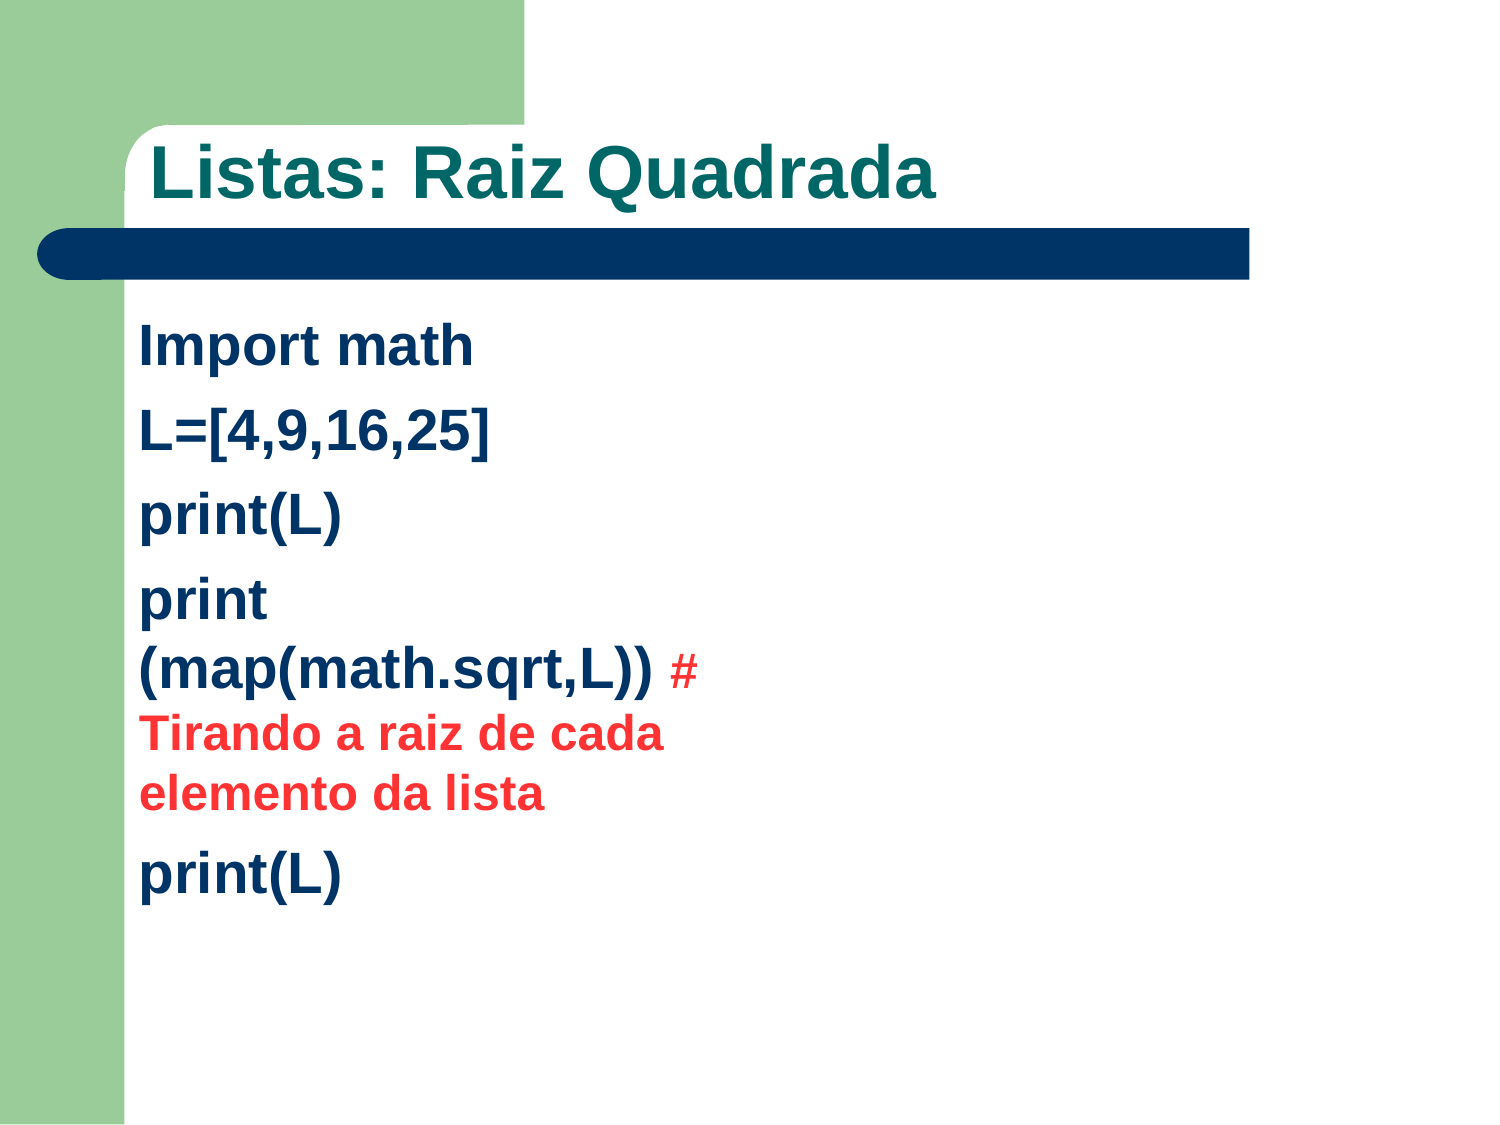

# Listas: Raiz Quadrada
Import math
L=[4,9,16,25]
print(L)
print (map(math.sqrt,L)) # Tirando a raiz de cada elemento da lista
print(L)